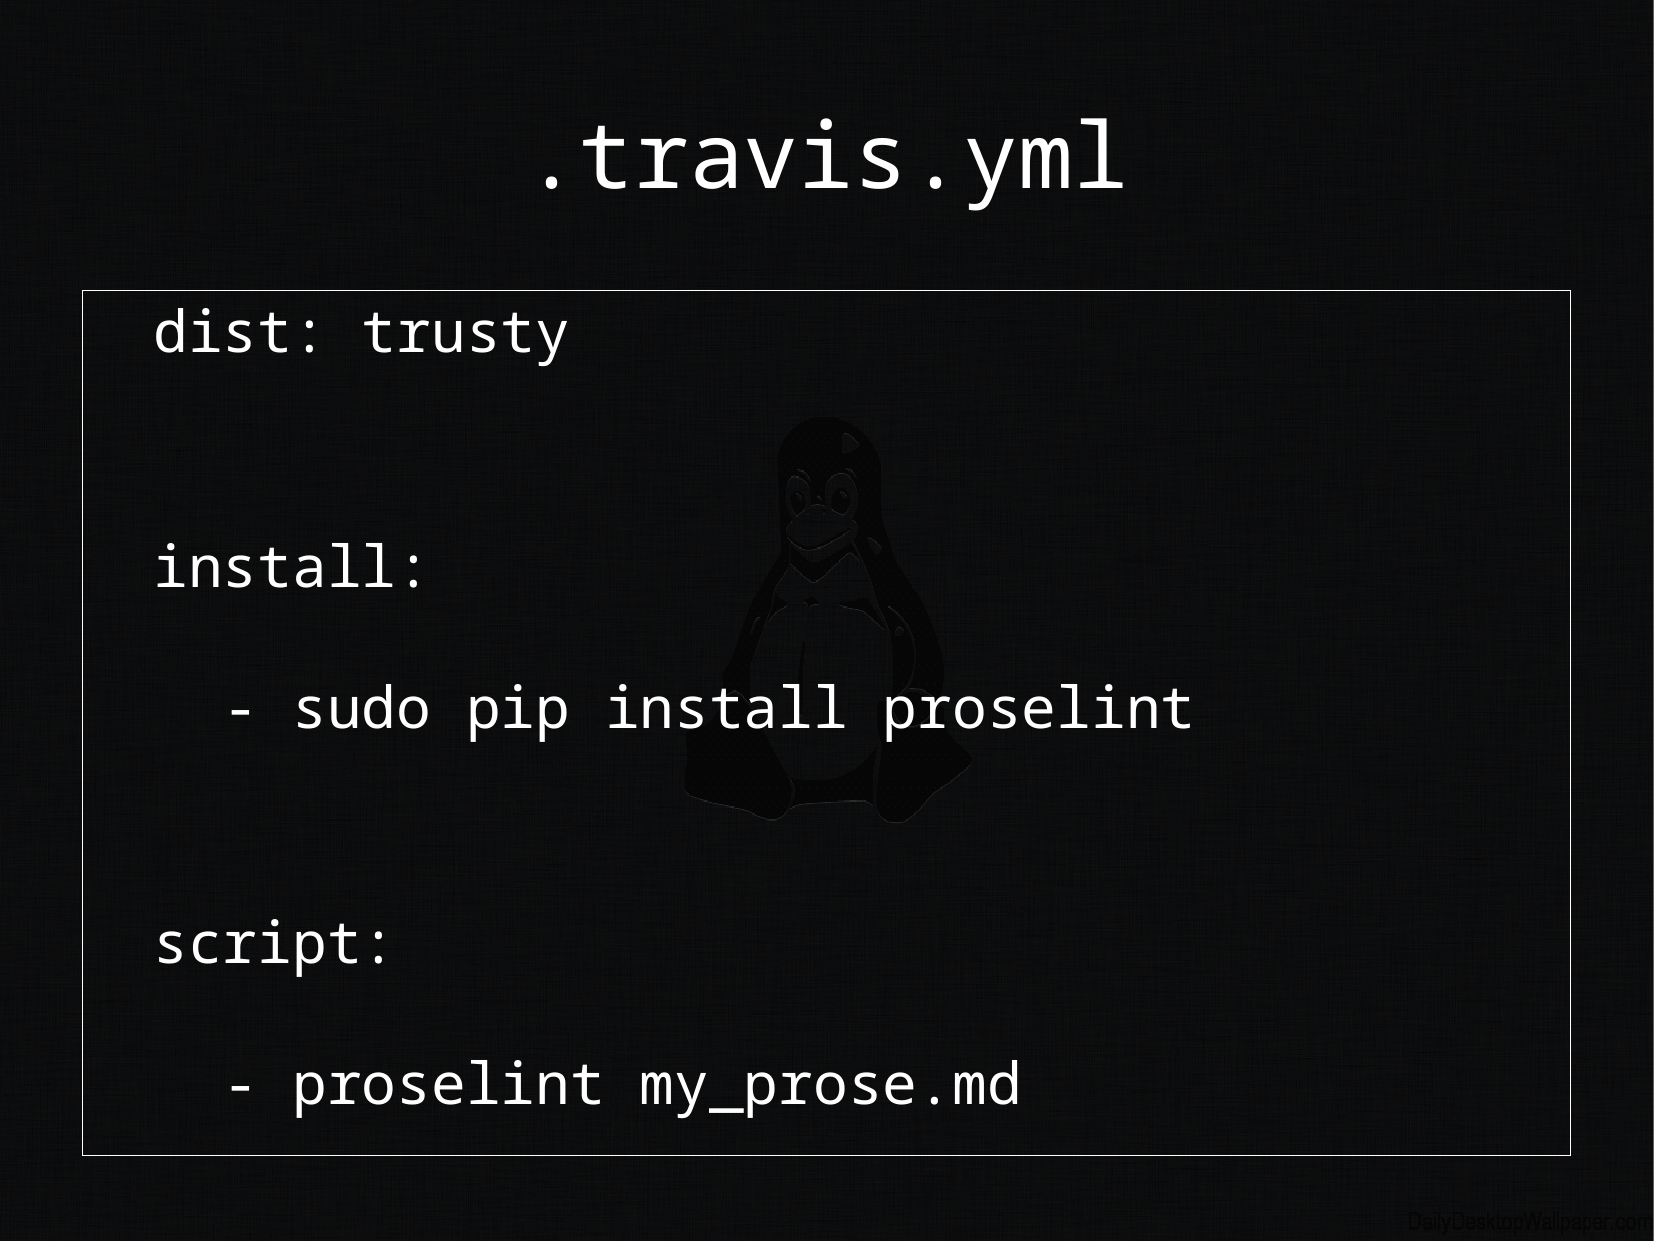

# .travis.yml
dist: trusty
install:
 - sudo pip install proselint
script:
 - proselint my_prose.md